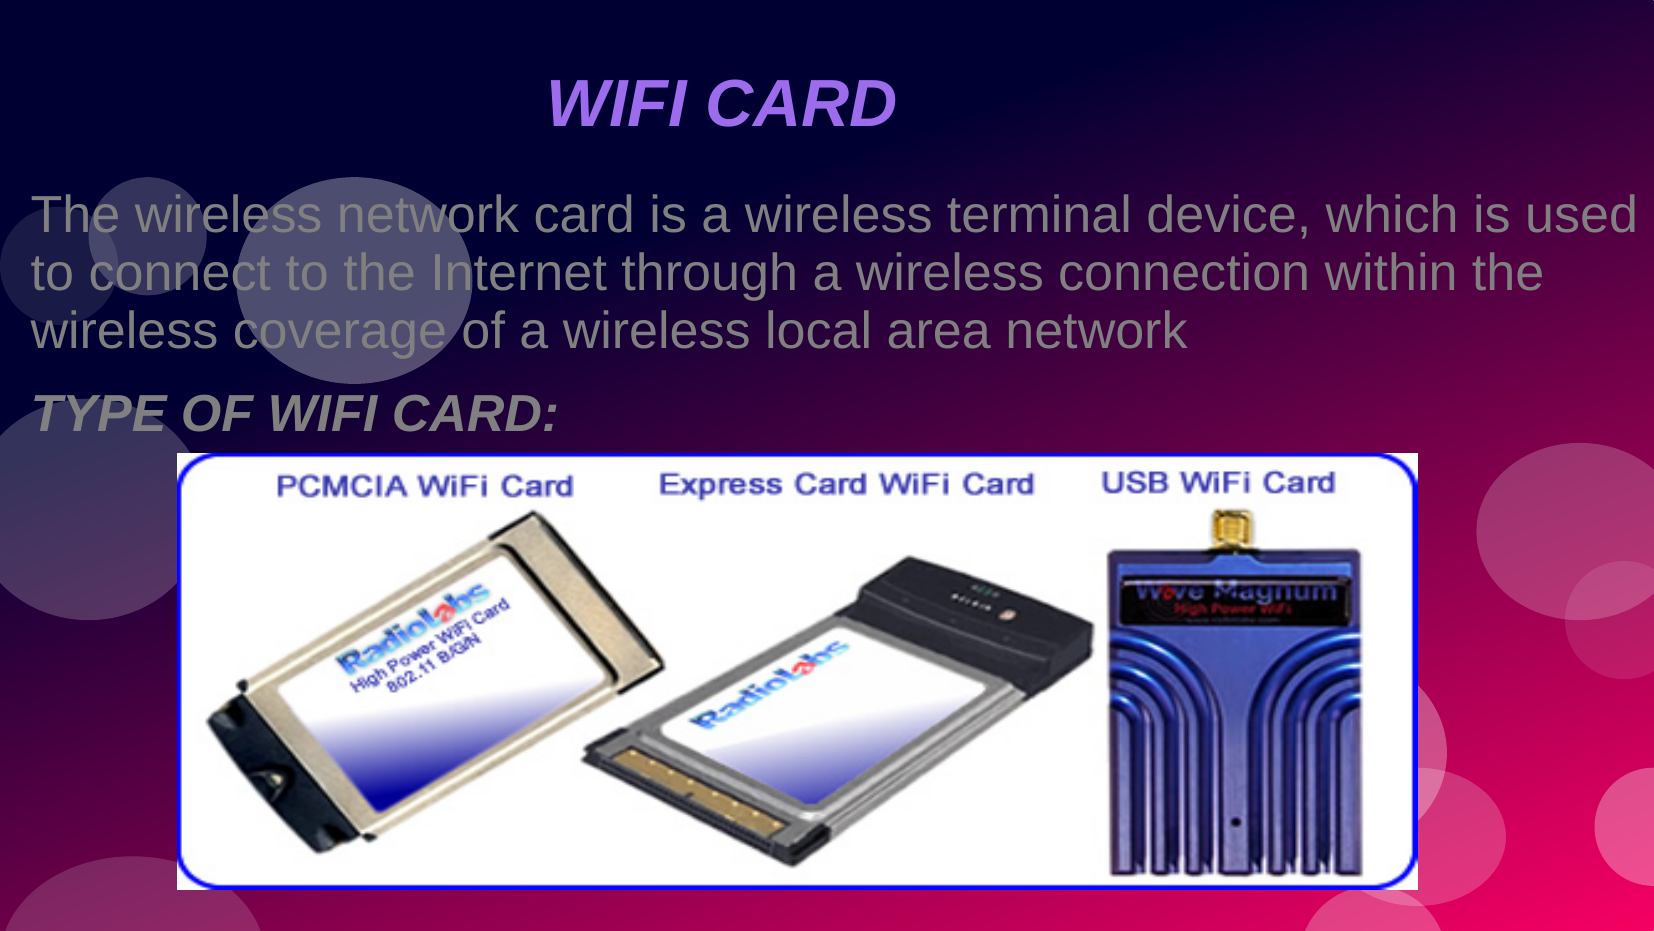

WIFI CARD
The wireless network card is a wireless terminal device, which is used to connect to the Internet through a wireless connection within the wireless coverage of a wireless local area network
TYPE OF WIFI CARD: